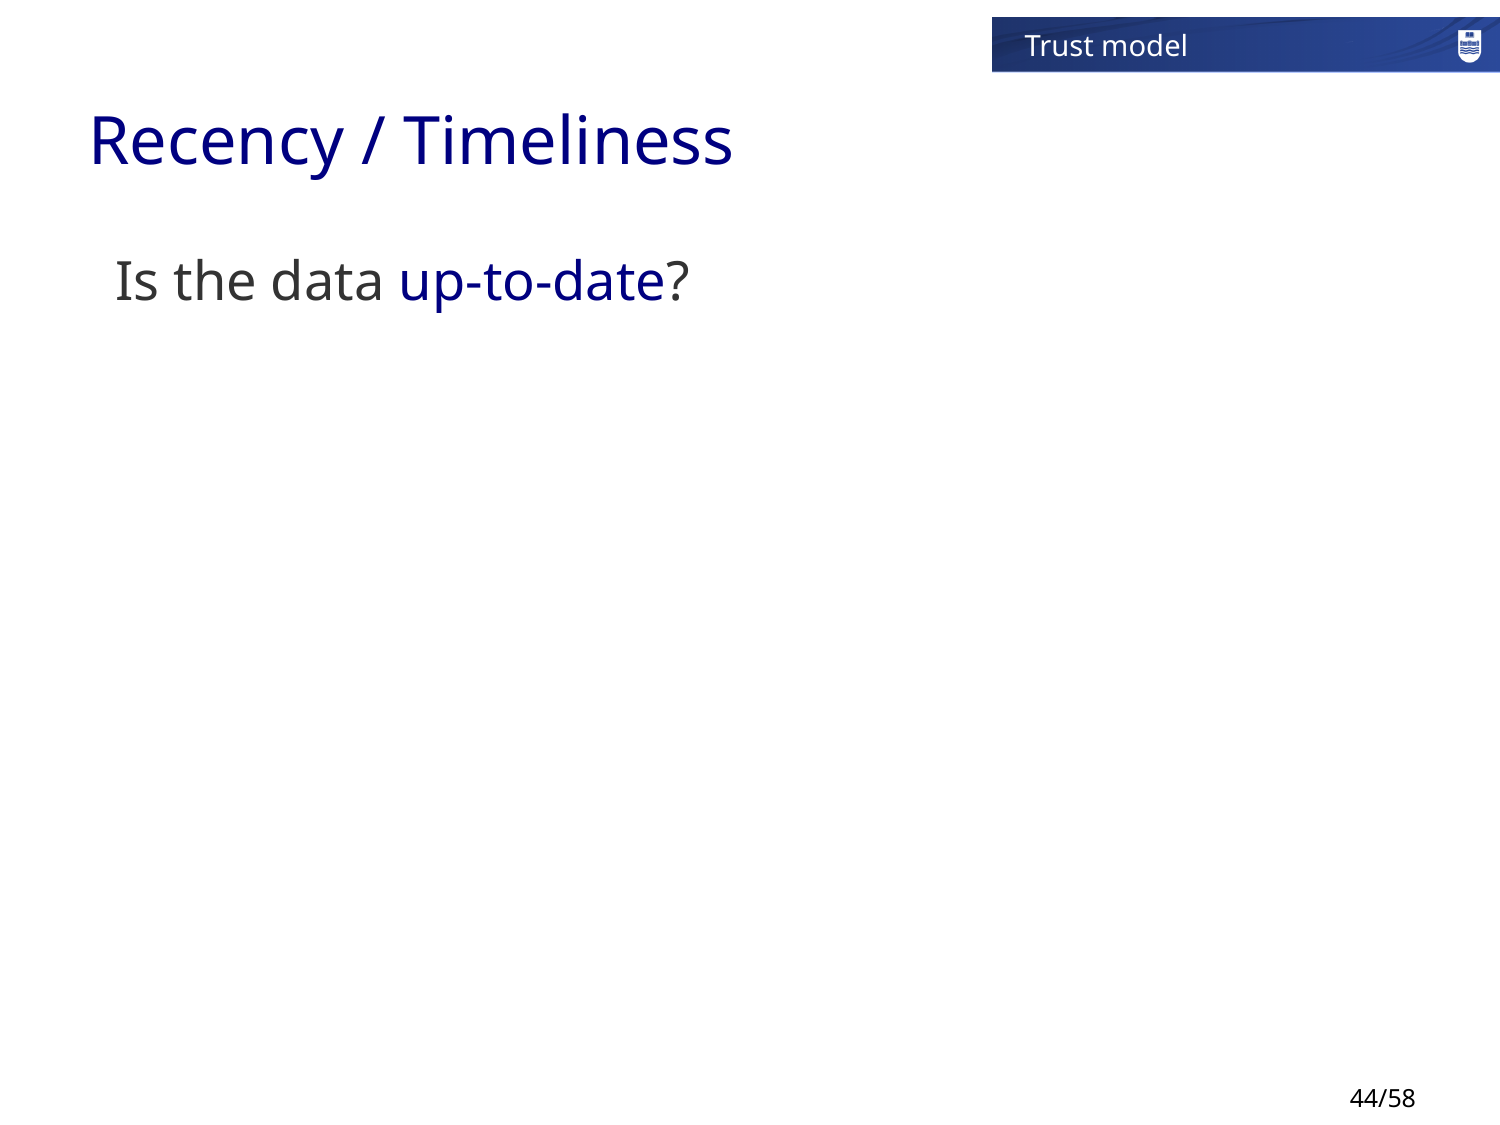

Trust model
# Recency / Timeliness
Is the data up-to-date?